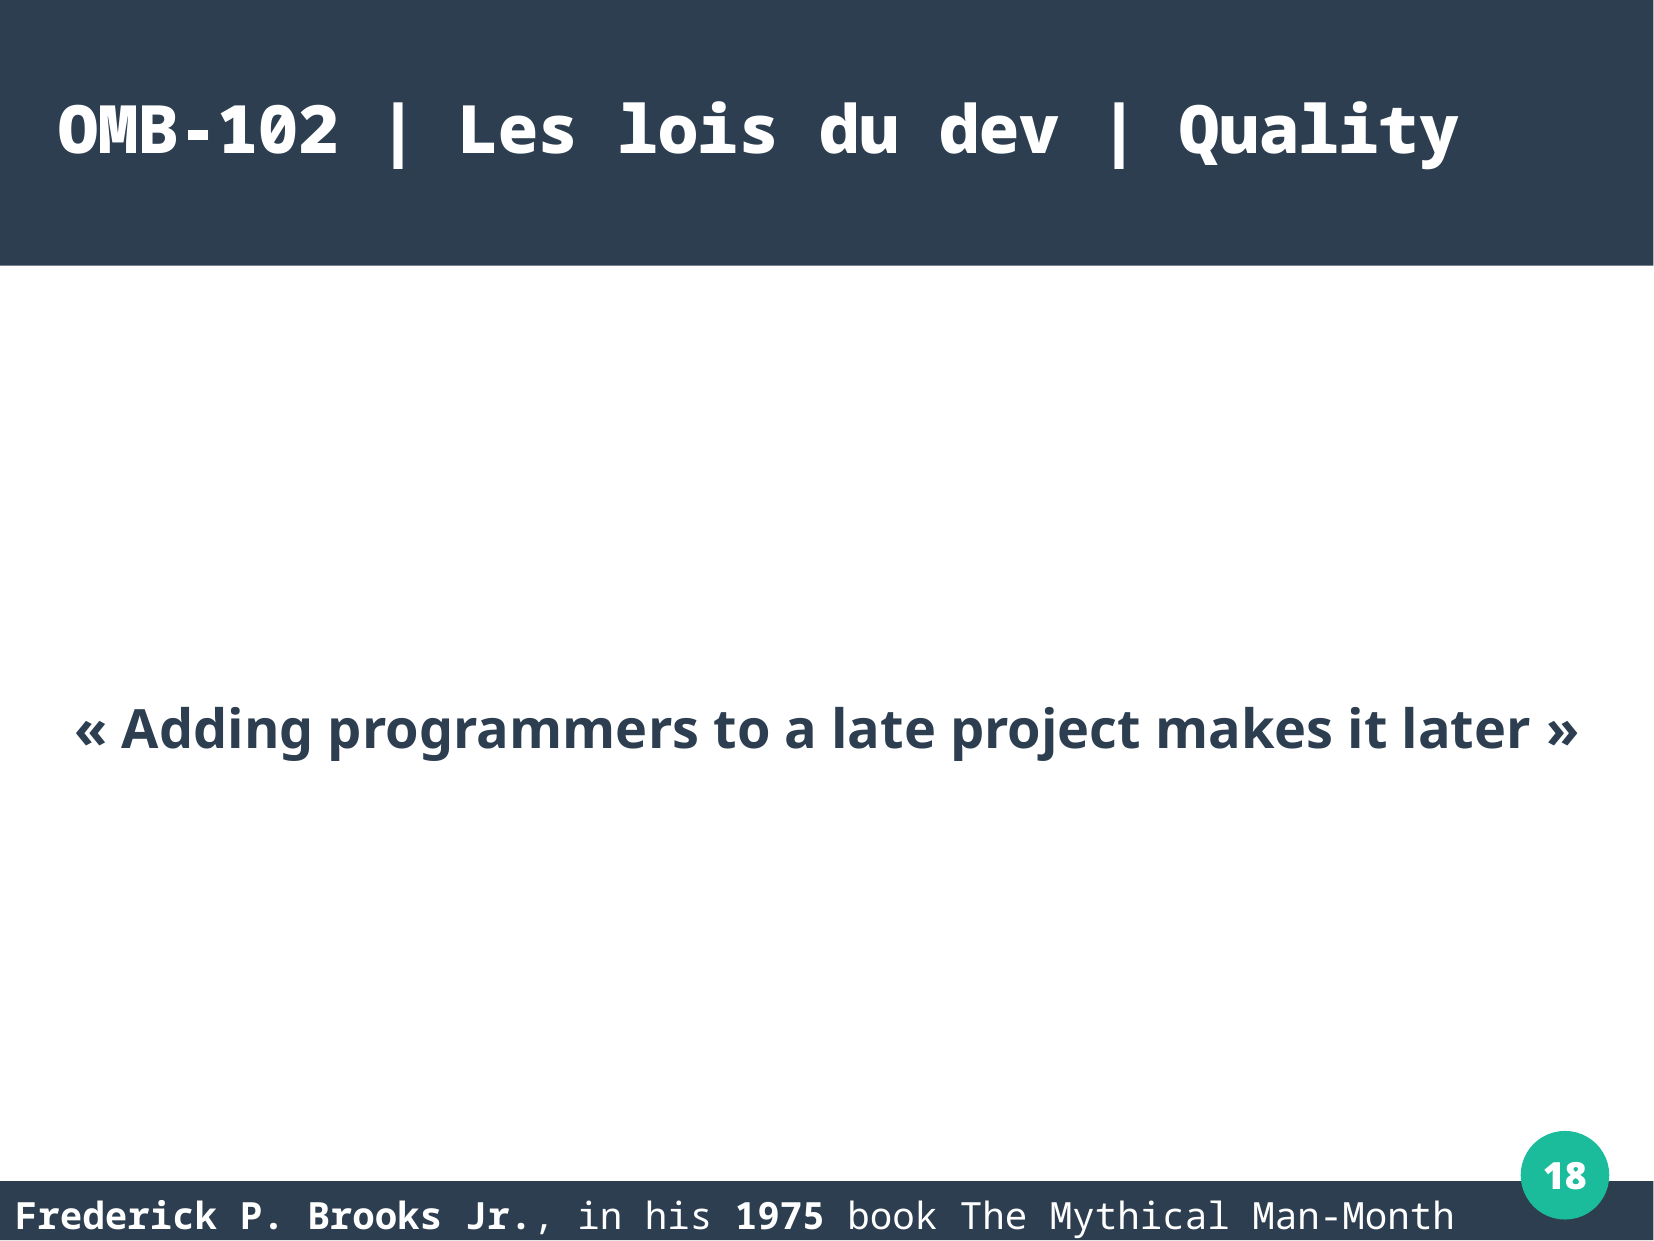

# OMB-102 | Les lois du dev | Quality
« Adding programmers to a late project makes it later »
18
Frederick P. Brooks Jr., in his 1975 book The Mythical Man-Month